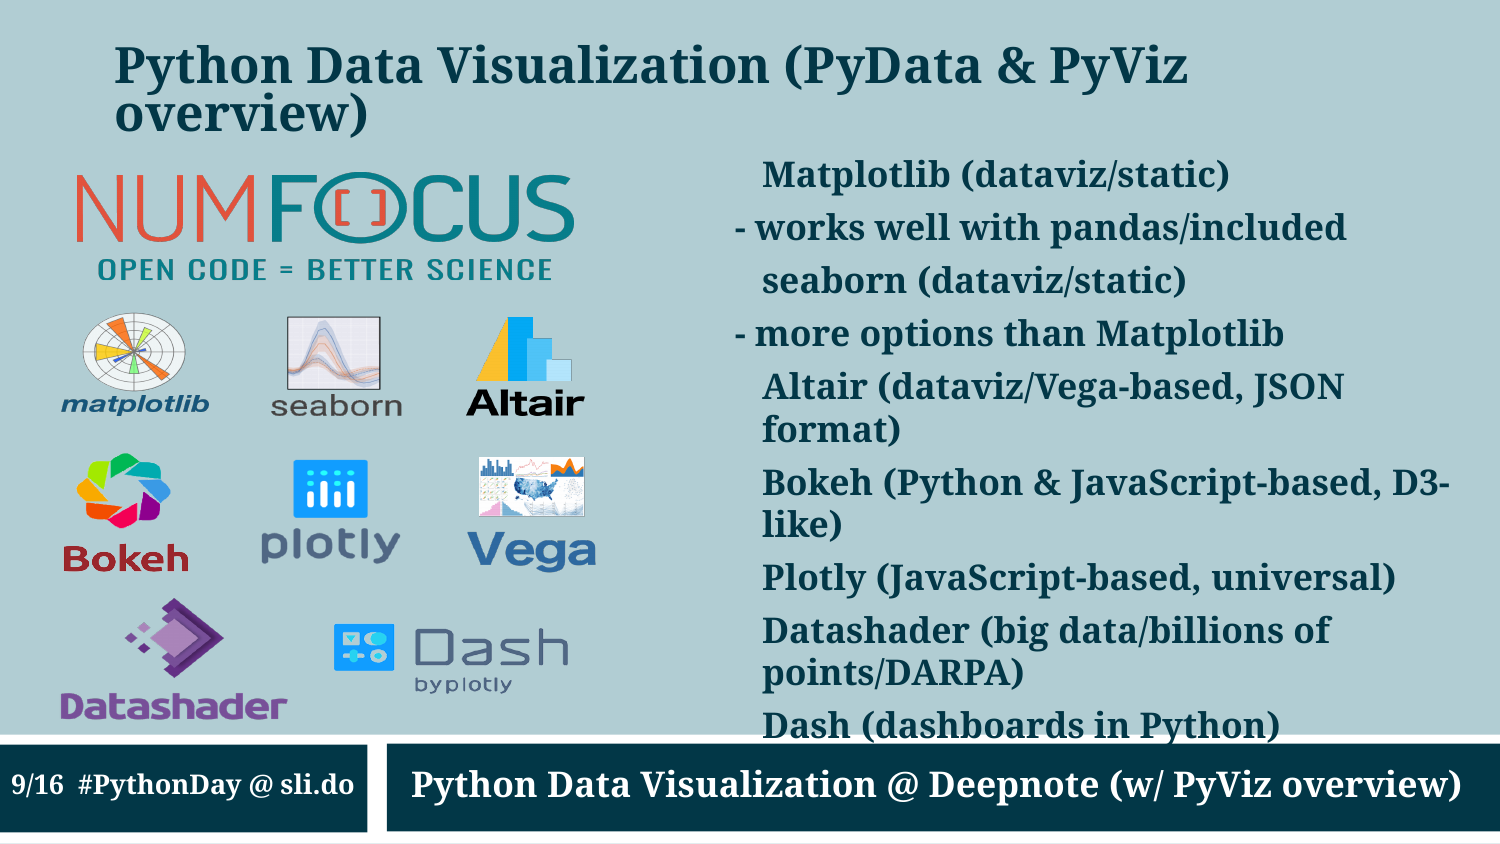

Python Data Visualization (PyData & PyViz overview)
Matplotlib (dataviz/static)
	- works well with pandas/included
seaborn (dataviz/static)
	- more options than Matplotlib
Altair (dataviz/Vega-based, JSON format)
Bokeh (Python & JavaScript-based, D3-like)
Plotly (JavaScript-based, universal)
Datashader (big data/billions of points/DARPA)
Dash (dashboards in Python)
Python Data Visualization @ Deepnote (w/ PyViz overview)
9/16 #PythonDay @ sli.do